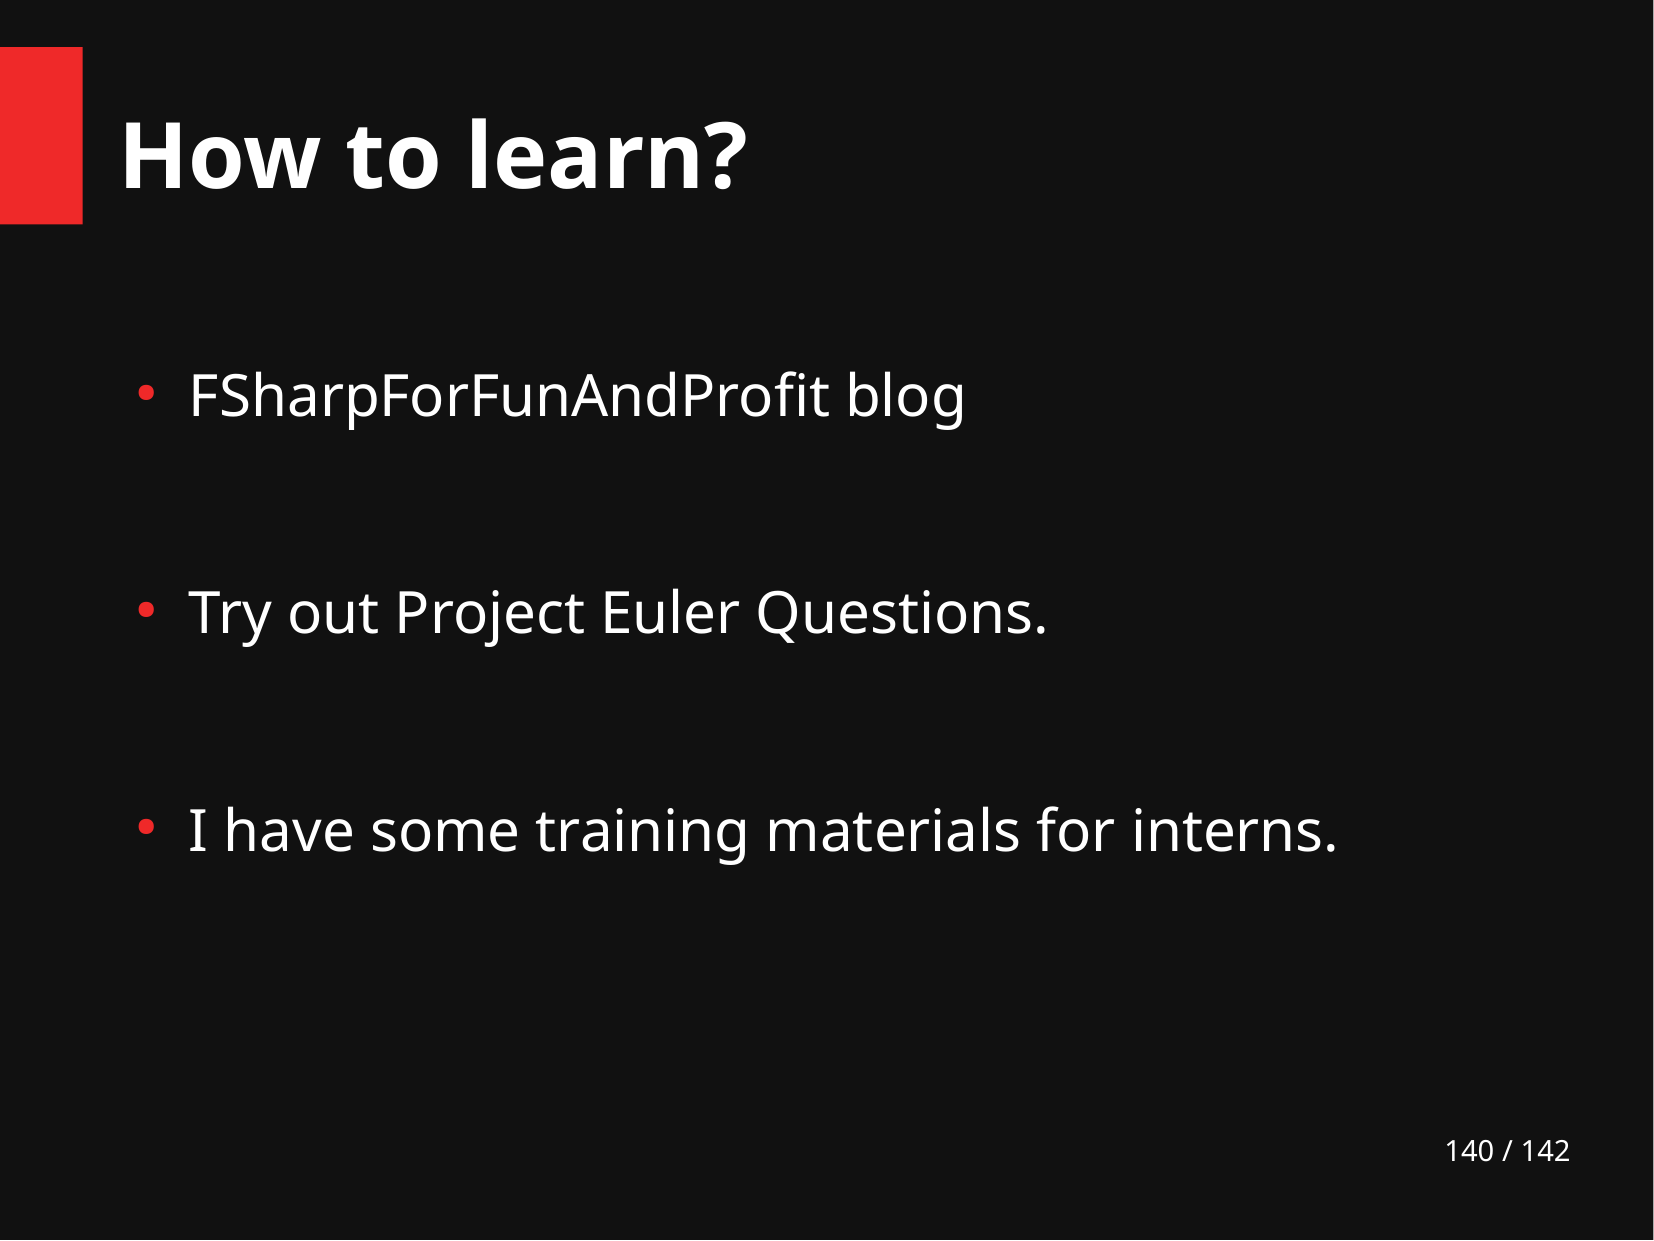

# How to learn?
FSharpForFunAndProfit blog
Try out Project Euler Questions.
I have some training materials for interns.
140